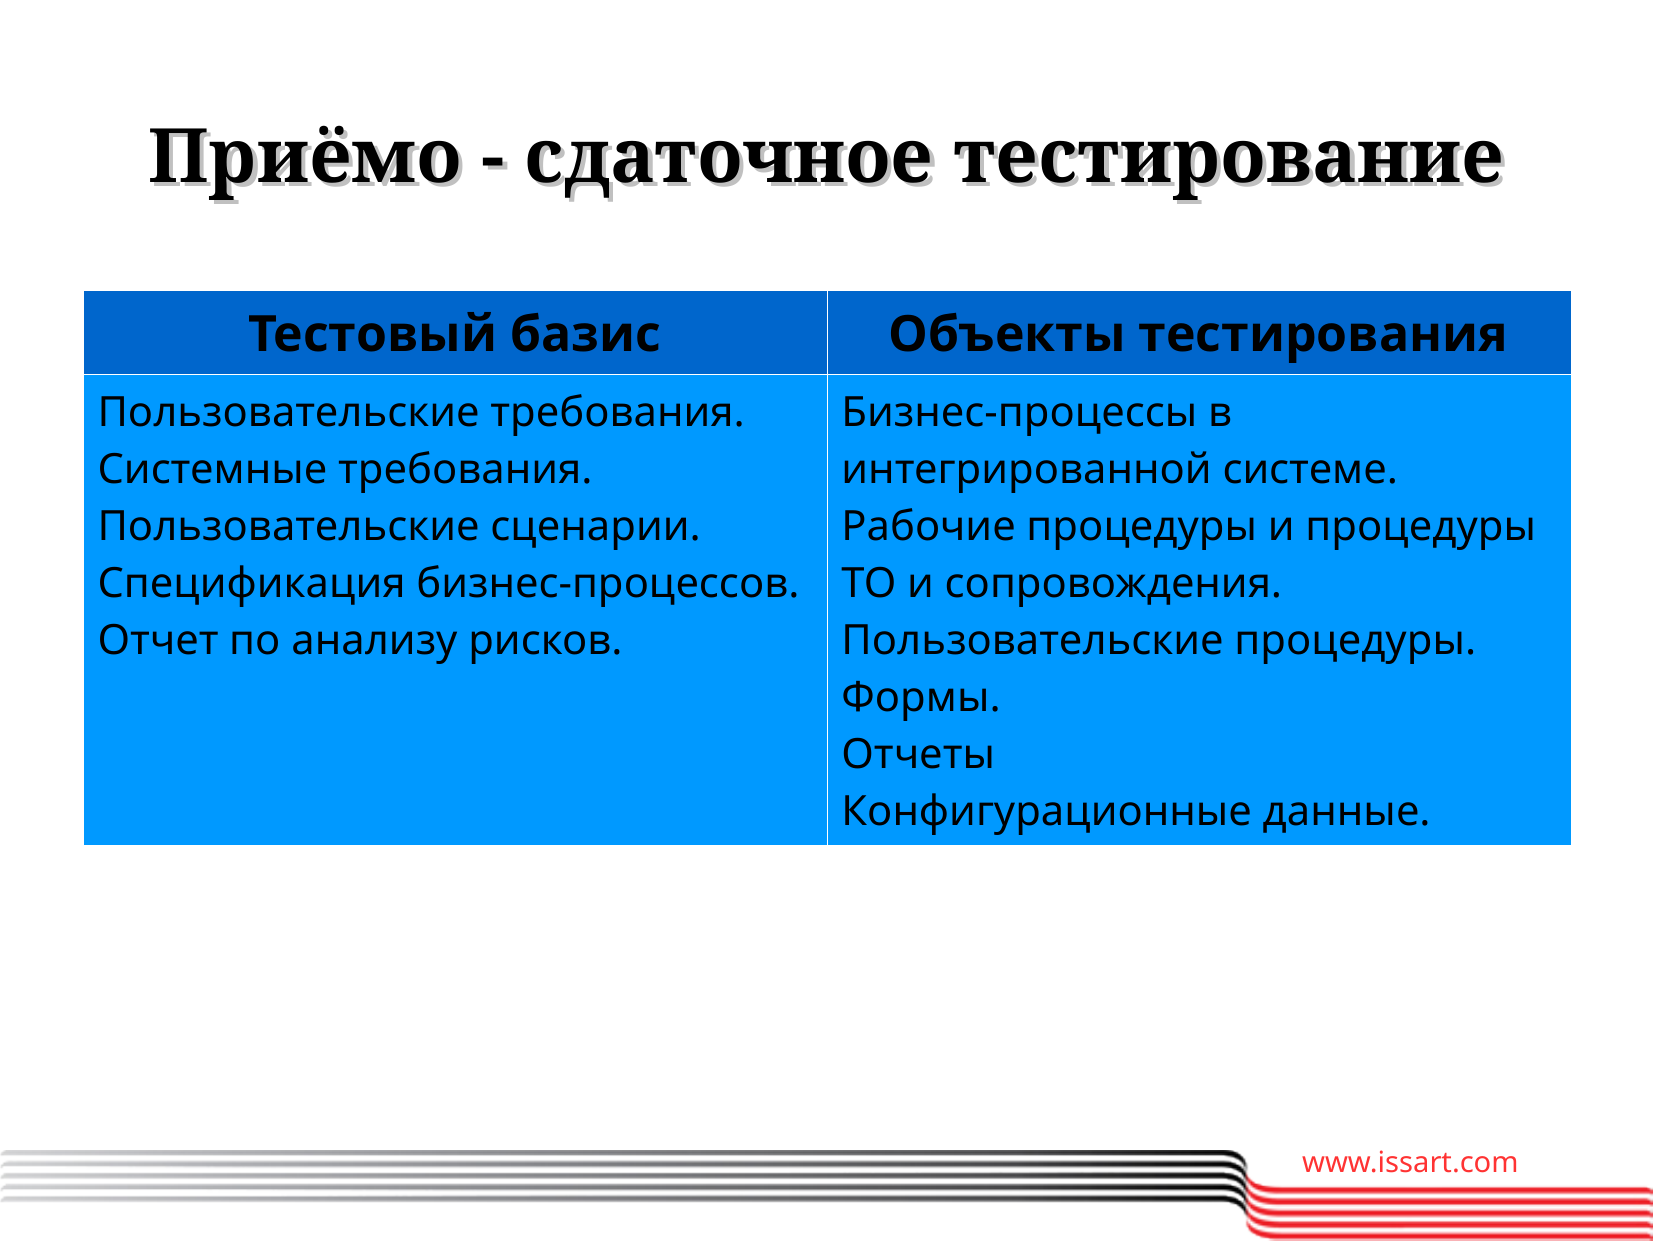

# Приёмо - сдаточное тестирование
| Тестовый базис | Объекты тестирования |
| --- | --- |
| Пользовательские требования. Системные требования. Пользовательские сценарии. Спецификация бизнес-процессов. Отчет по анализу рисков. | Бизнес-процессы в интегрированной системе. Рабочие процедуры и процедуры ТО и сопровождения. Пользовательские процедуры. Формы. Отчеты Конфигурационные данные. |
www.issart.com